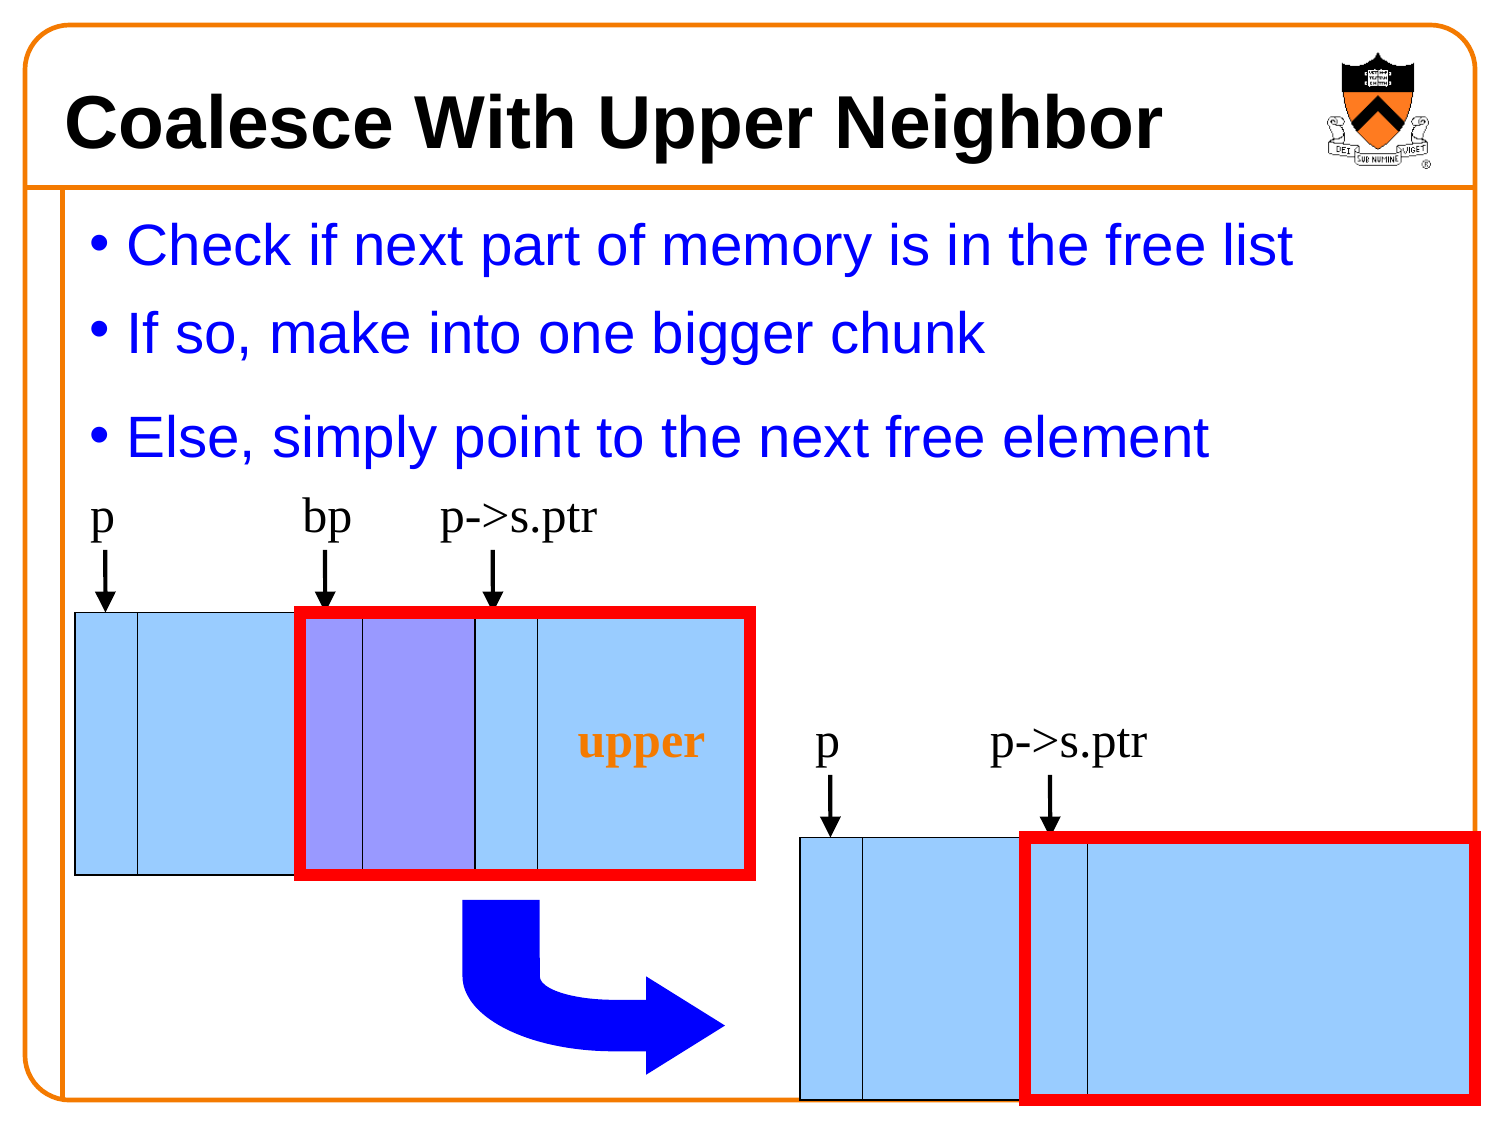

# Coalesce With Upper Neighbor
Check if next part of memory is in the free list
If so, make into one bigger chunk
Else, simply point to the next free element
p
bp
p->s.ptr
upper
p
p->s.ptr
13